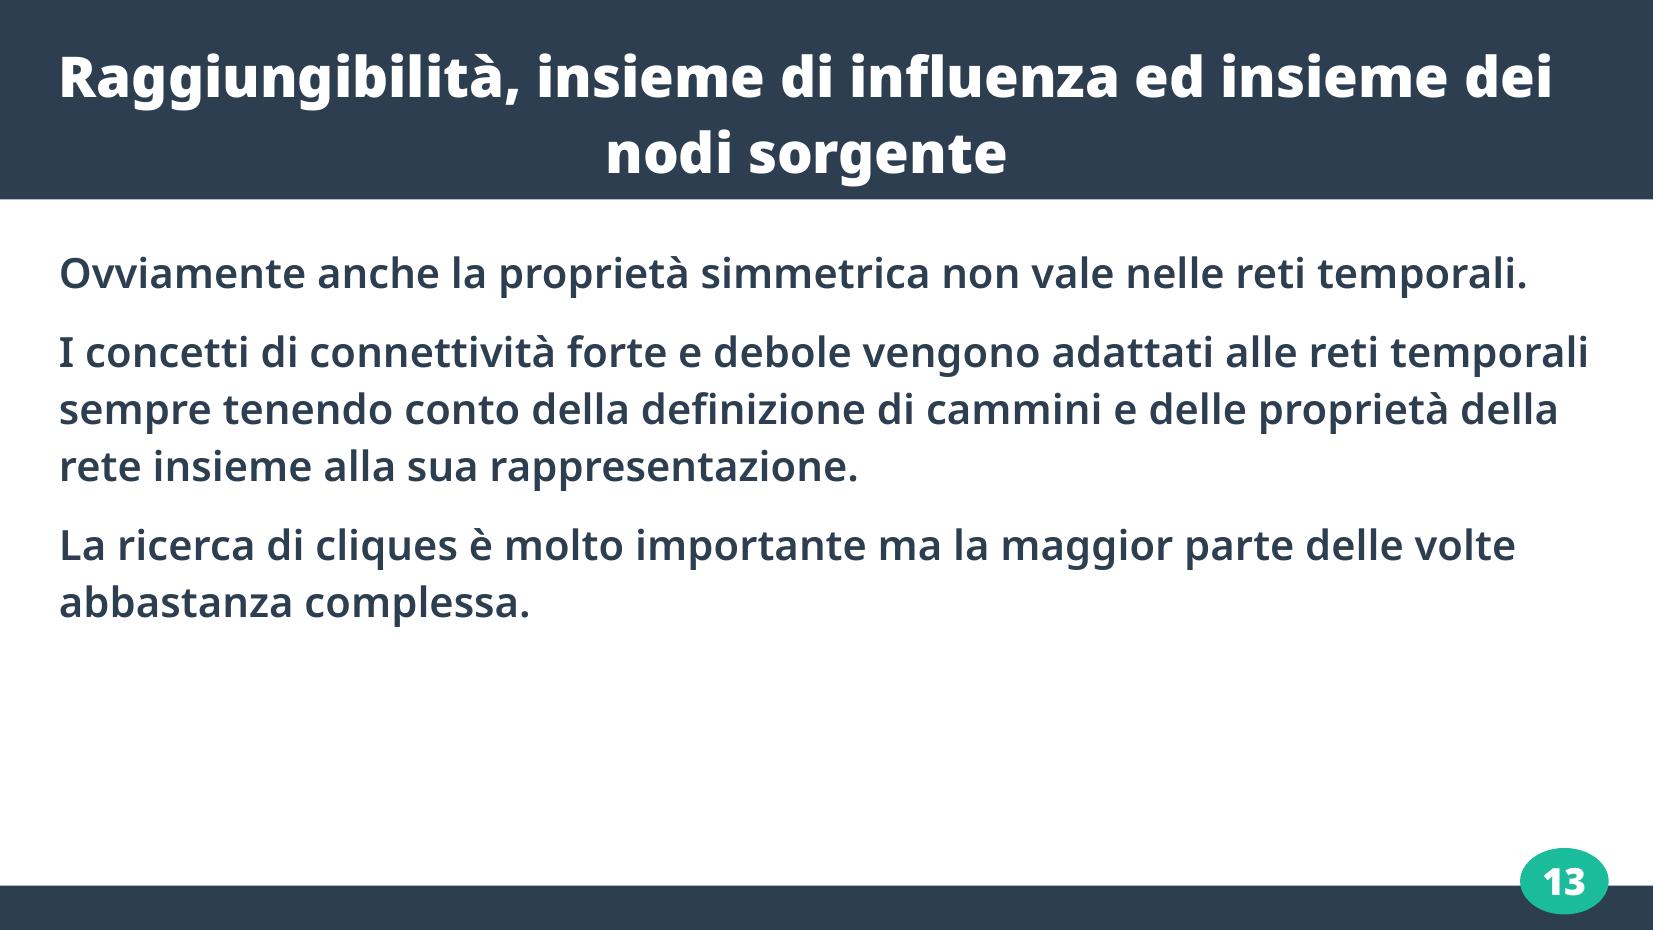

# Raggiungibilità, insieme di influenza ed insieme dei nodi sorgente
Ovviamente anche la proprietà simmetrica non vale nelle reti temporali.
I concetti di connettività forte e debole vengono adattati alle reti temporali sempre tenendo conto della definizione di cammini e delle proprietà della rete insieme alla sua rappresentazione.
La ricerca di cliques è molto importante ma la maggior parte delle volte abbastanza complessa.
13